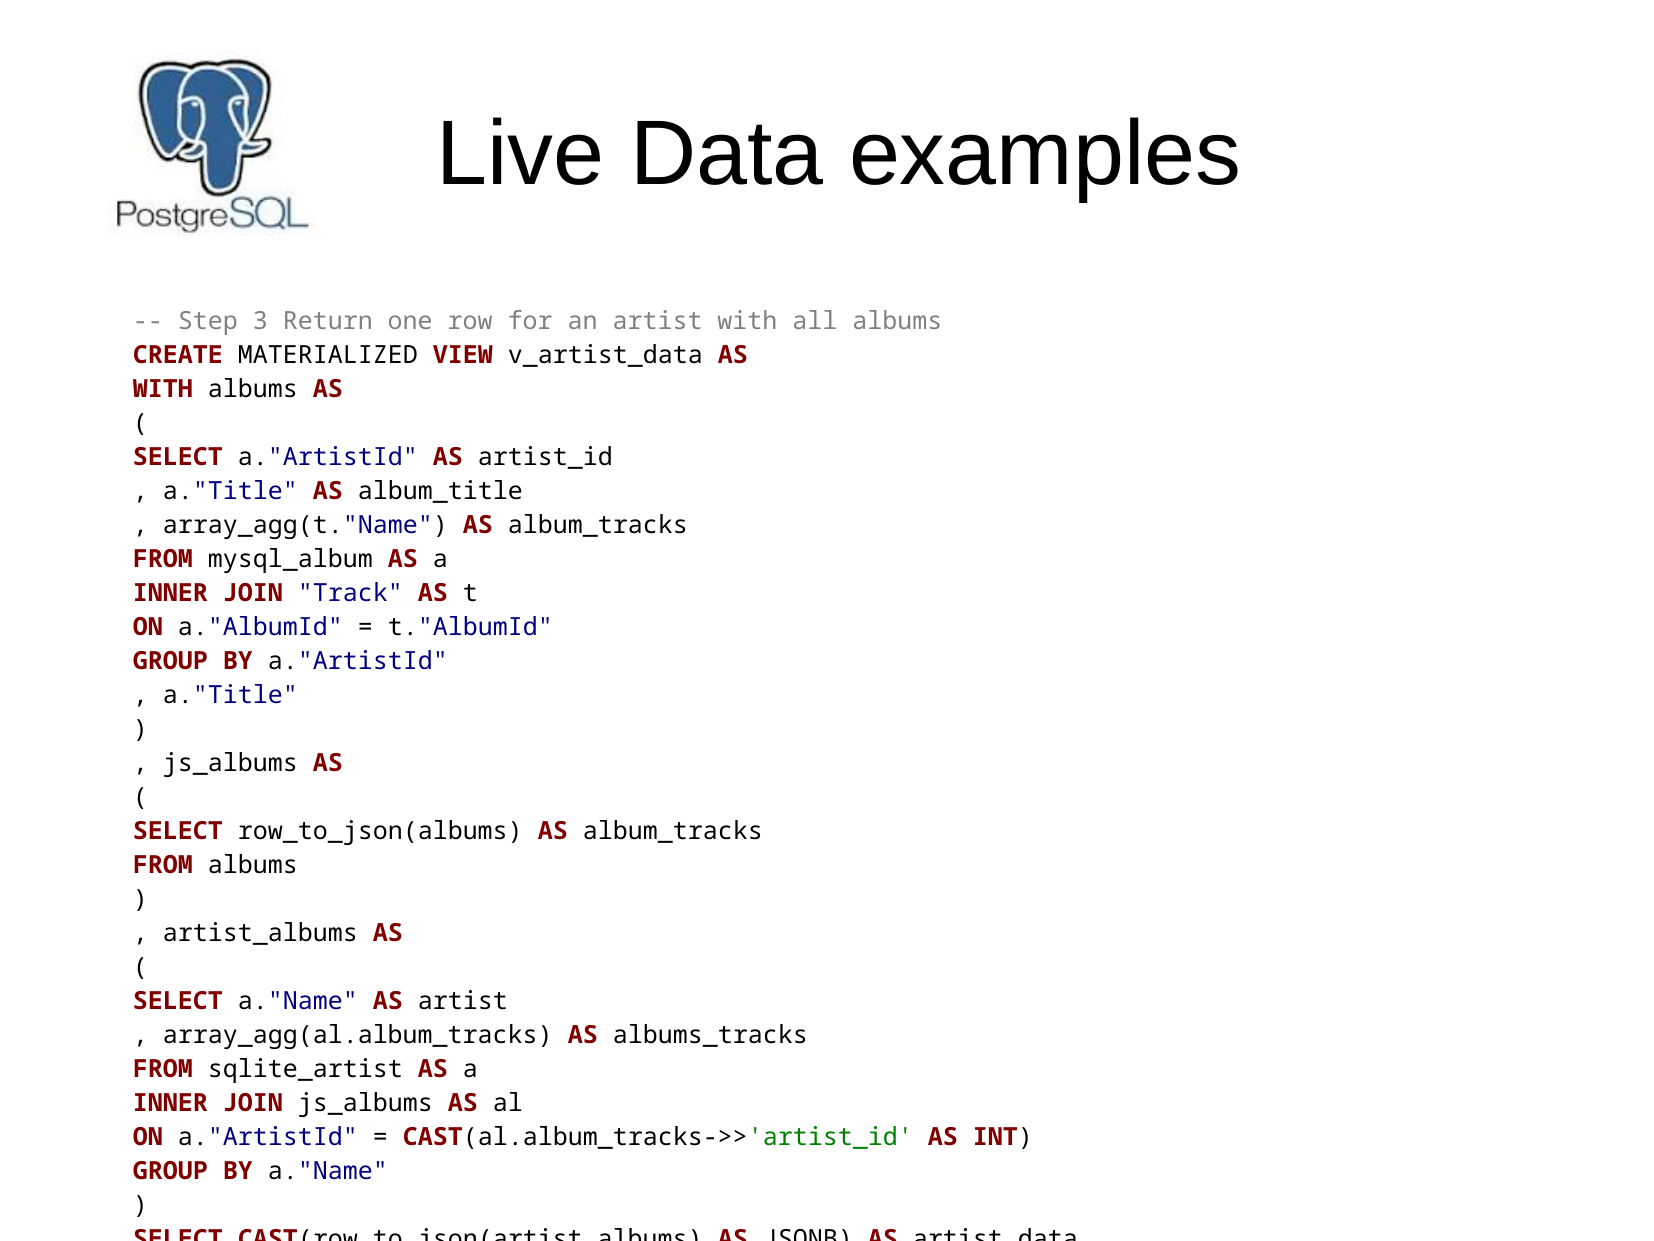

# Live Data examples
-- Step 3 Return one row for an artist with all albums
CREATE MATERIALIZED VIEW v_artist_data AS
WITH albums AS
(
SELECT a."ArtistId" AS artist_id
, a."Title" AS album_title
, array_agg(t."Name") AS album_tracks
FROM mysql_album AS a
INNER JOIN "Track" AS t
ON a."AlbumId" = t."AlbumId"
GROUP BY a."ArtistId"
, a."Title"
)
, js_albums AS
(
SELECT row_to_json(albums) AS album_tracks
FROM albums
)
, artist_albums AS
(
SELECT a."Name" AS artist
, array_agg(al.album_tracks) AS albums_tracks
FROM sqlite_artist AS a
INNER JOIN js_albums AS al
ON a."ArtistId" = CAST(al.album_tracks->>'artist_id' AS INT)
GROUP BY a."Name"
)
SELECT CAST(row_to_json(artist_albums) AS JSONB) AS artist_data
FROM artist_albums
;